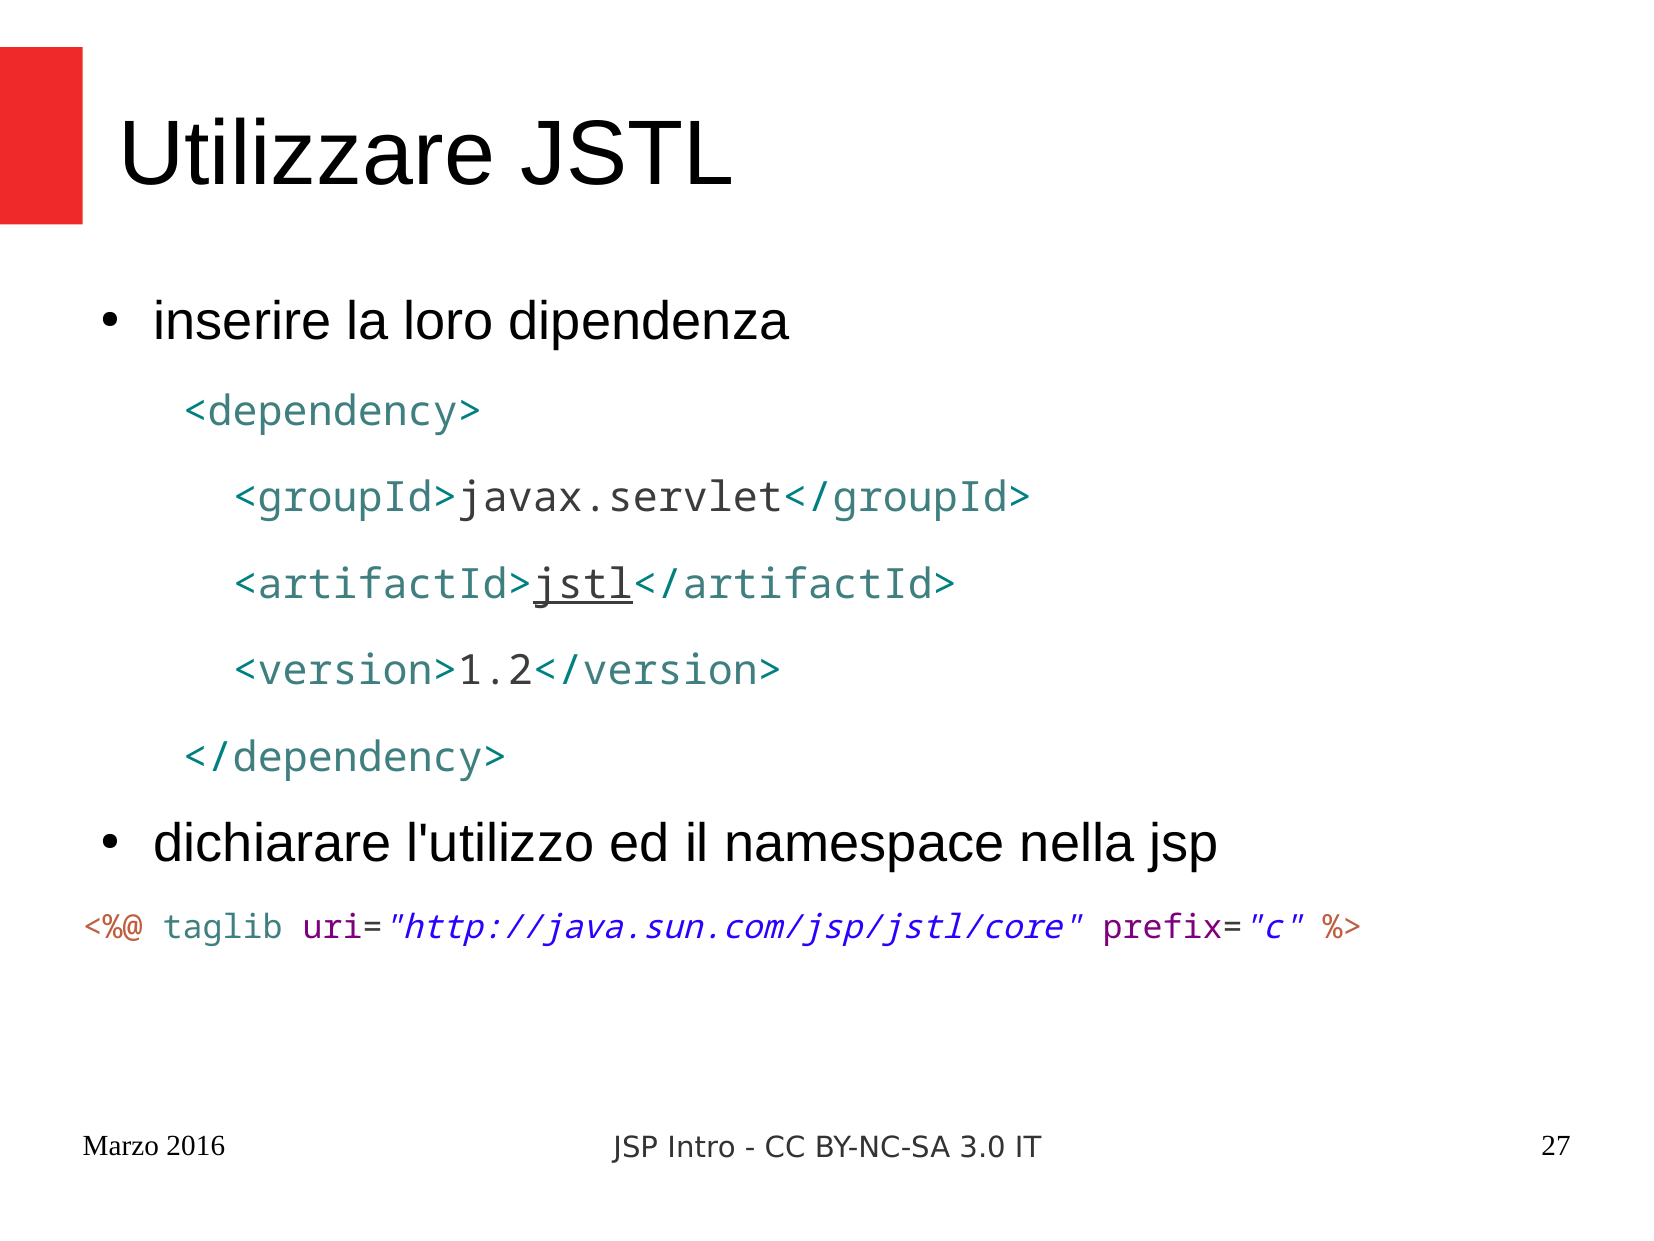

# Utilizzare JSTL
inserire la loro dipendenza
 <dependency>
 <groupId>javax.servlet</groupId>
 <artifactId>jstl</artifactId>
 <version>1.2</version>
 </dependency>
dichiarare l'utilizzo ed il namespace nella jsp
<%@ taglib uri="http://java.sun.com/jsp/jstl/core" prefix="c" %>
Your Date Here
Your Footer Here
27